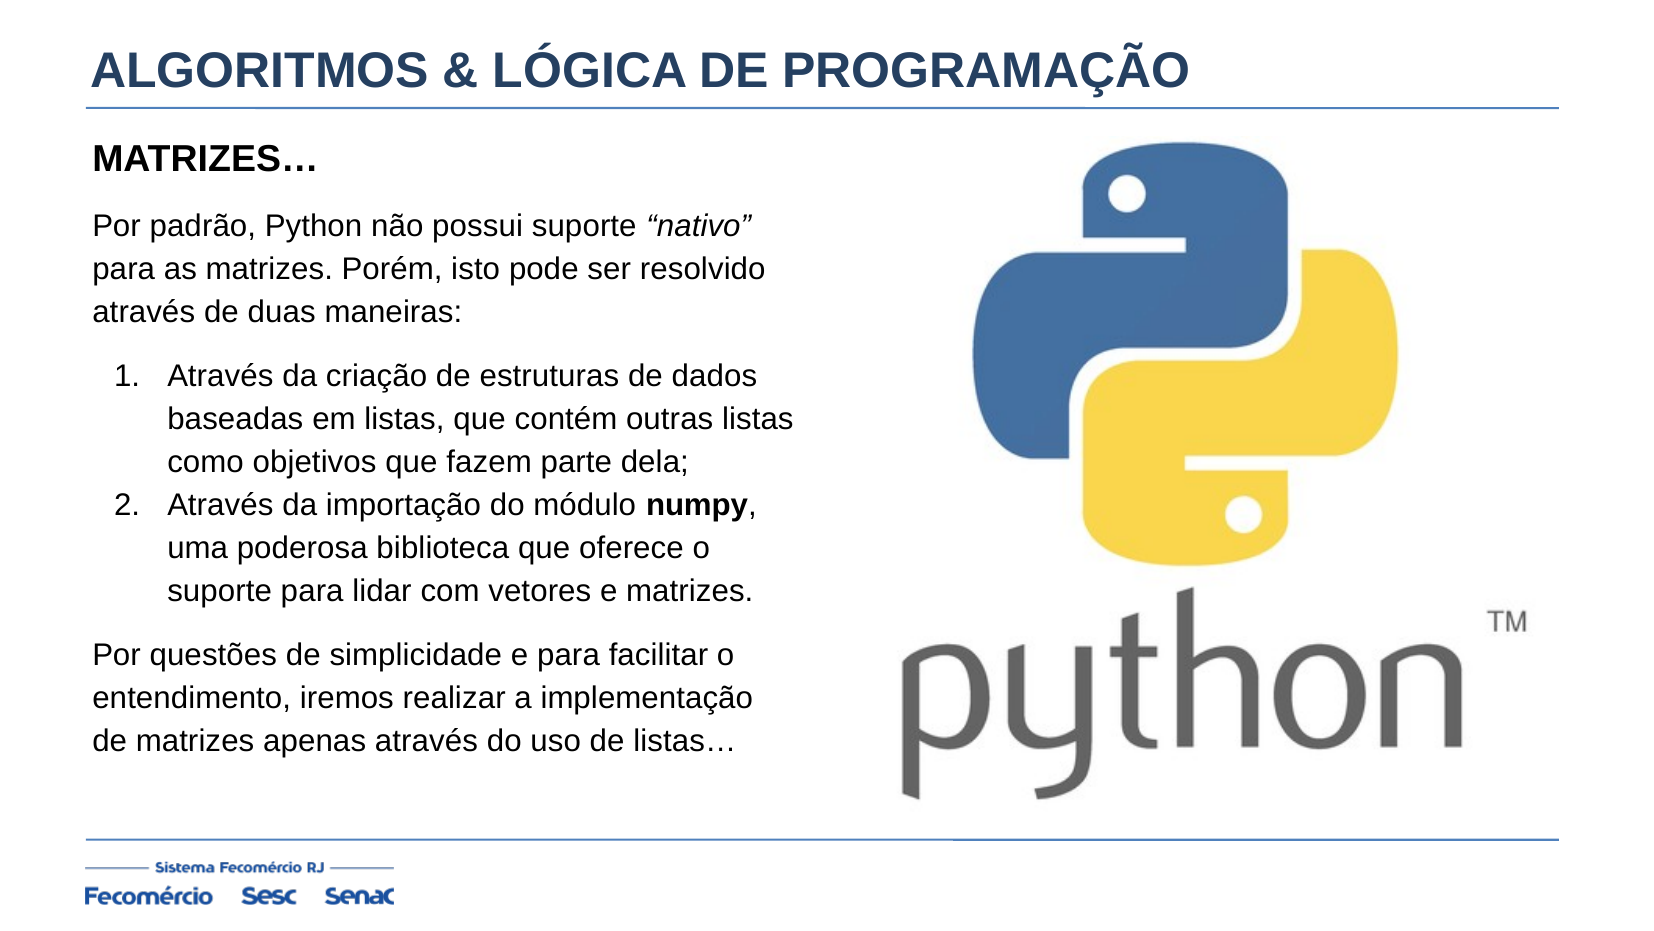

ALGORITMOS & LÓGICA DE PROGRAMAÇÃO
MATRIZES…
Por padrão, Python não possui suporte “nativo” para as matrizes. Porém, isto pode ser resolvido através de duas maneiras:
Através da criação de estruturas de dados baseadas em listas, que contém outras listas como objetivos que fazem parte dela;
Através da importação do módulo numpy, uma poderosa biblioteca que oferece o suporte para lidar com vetores e matrizes.
Por questões de simplicidade e para facilitar o entendimento, iremos realizar a implementação de matrizes apenas através do uso de listas…